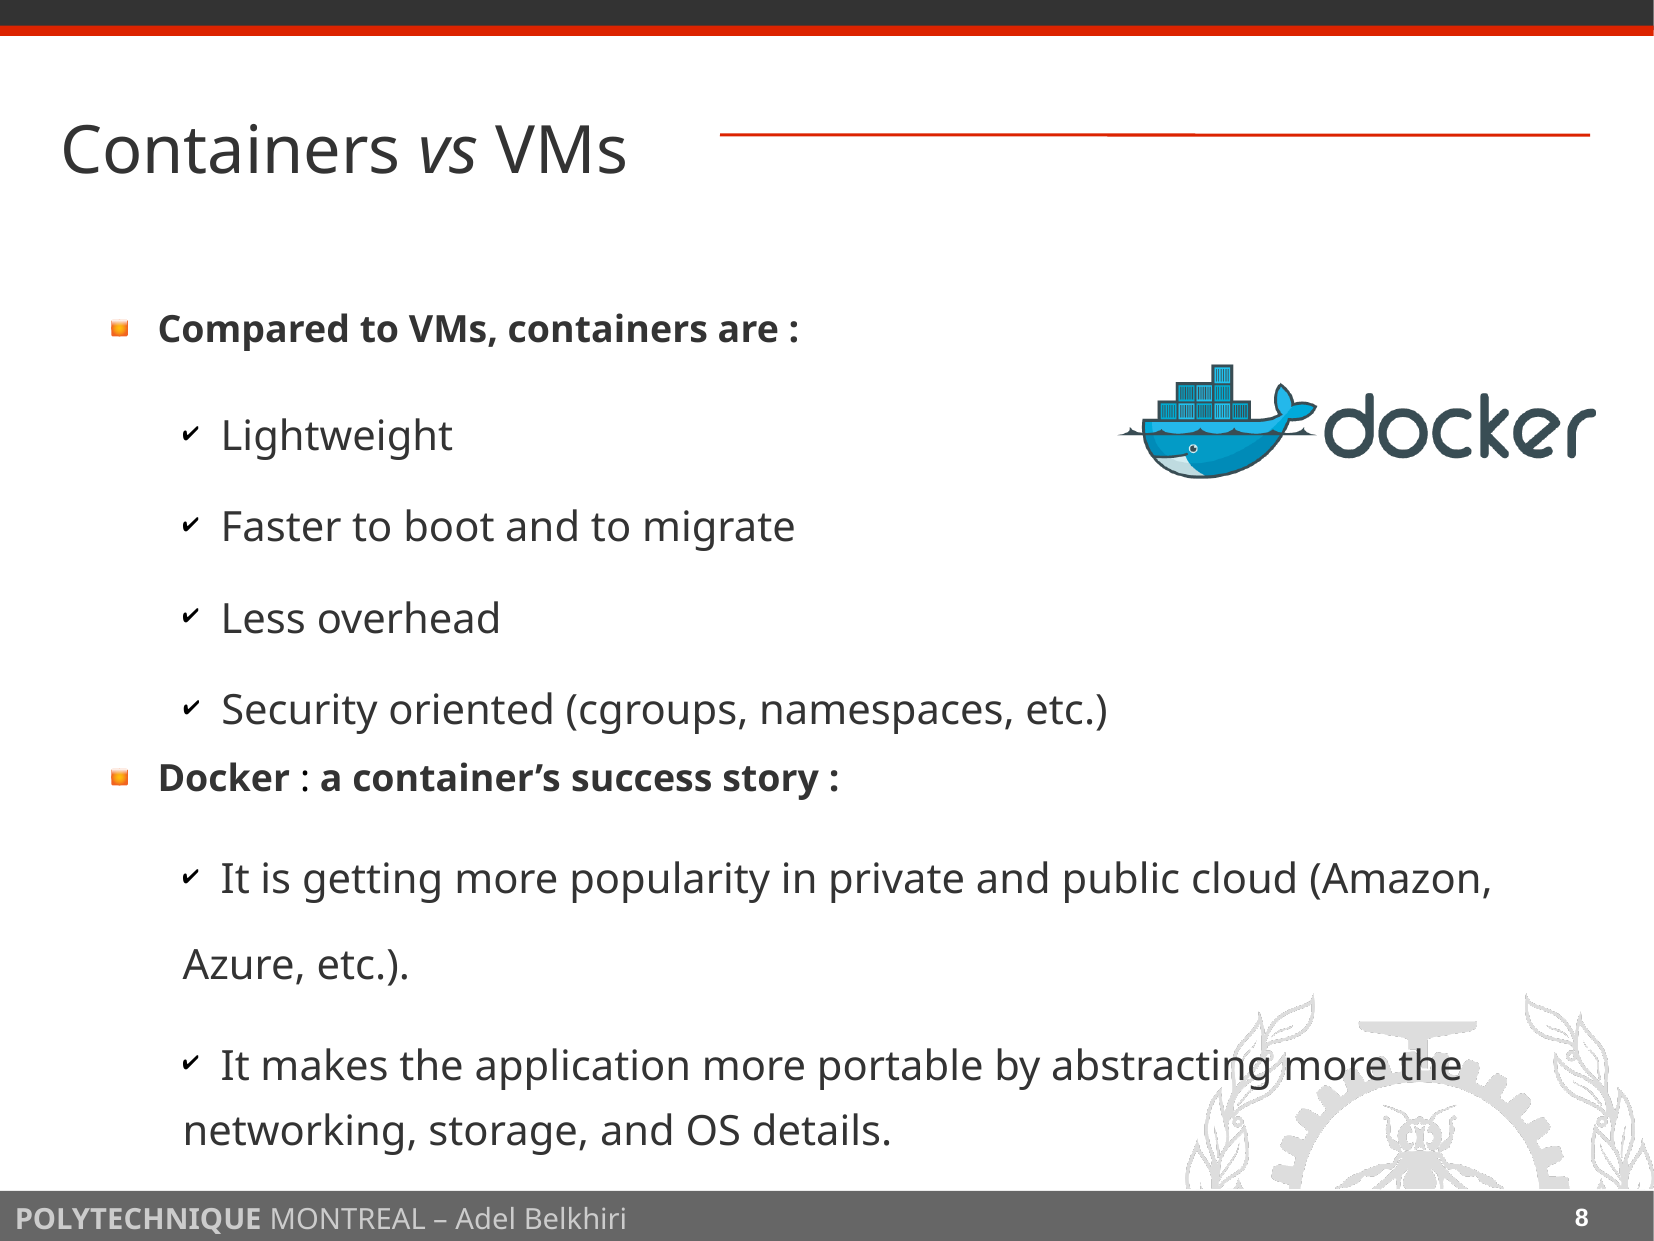

Containers vs VMs
 Compared to VMs, containers are :
 Lightweight
 Faster to boot and to migrate
 Less overhead
 Security oriented (cgroups, namespaces, etc.)
 Docker : a container’s success story :
 It is getting more popularity in private and public cloud (Amazon, Azure, etc.).
 It makes the application more portable by abstracting more the networking, storage, and OS details.
POLYTECHNIQUE MONTREAL – Adel Belkhiri
8